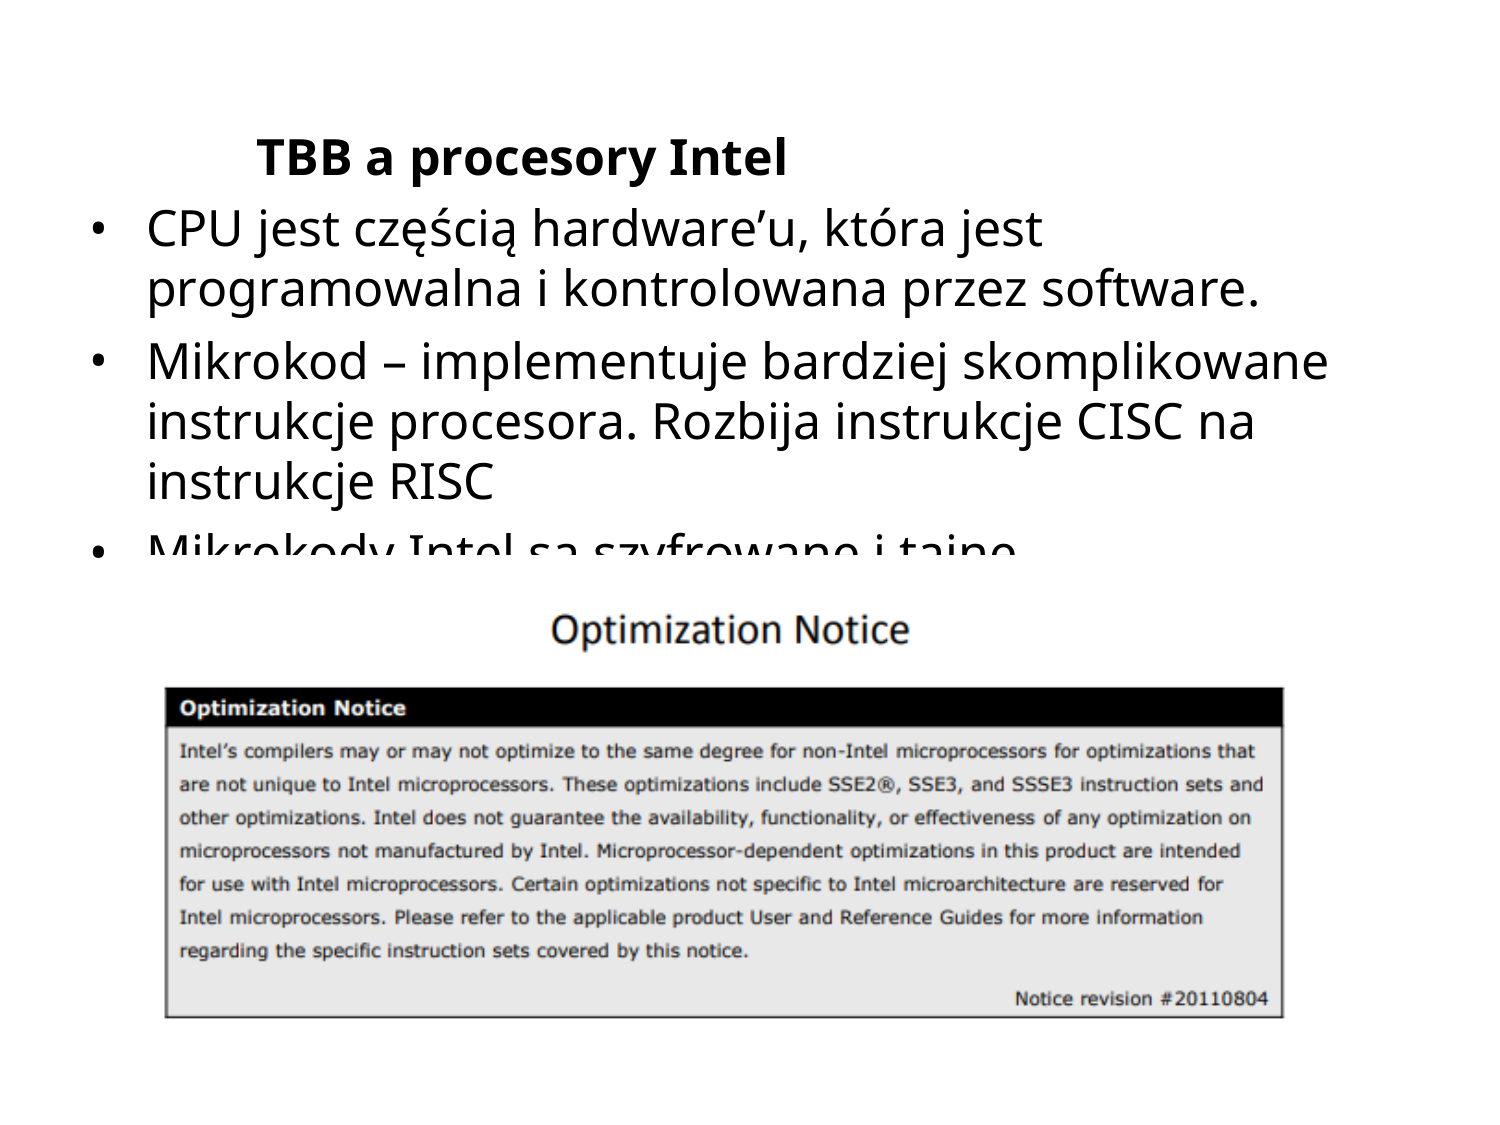

# TBB a procesory Intel
CPU jest częścią hardware’u, która jest programowalna i kontrolowana przez software.
Mikrokod – implementuje bardziej skomplikowane instrukcje procesora. Rozbija instrukcje CISC na instrukcje RISC
Mikrokody Intel są szyfrowane i tajne.